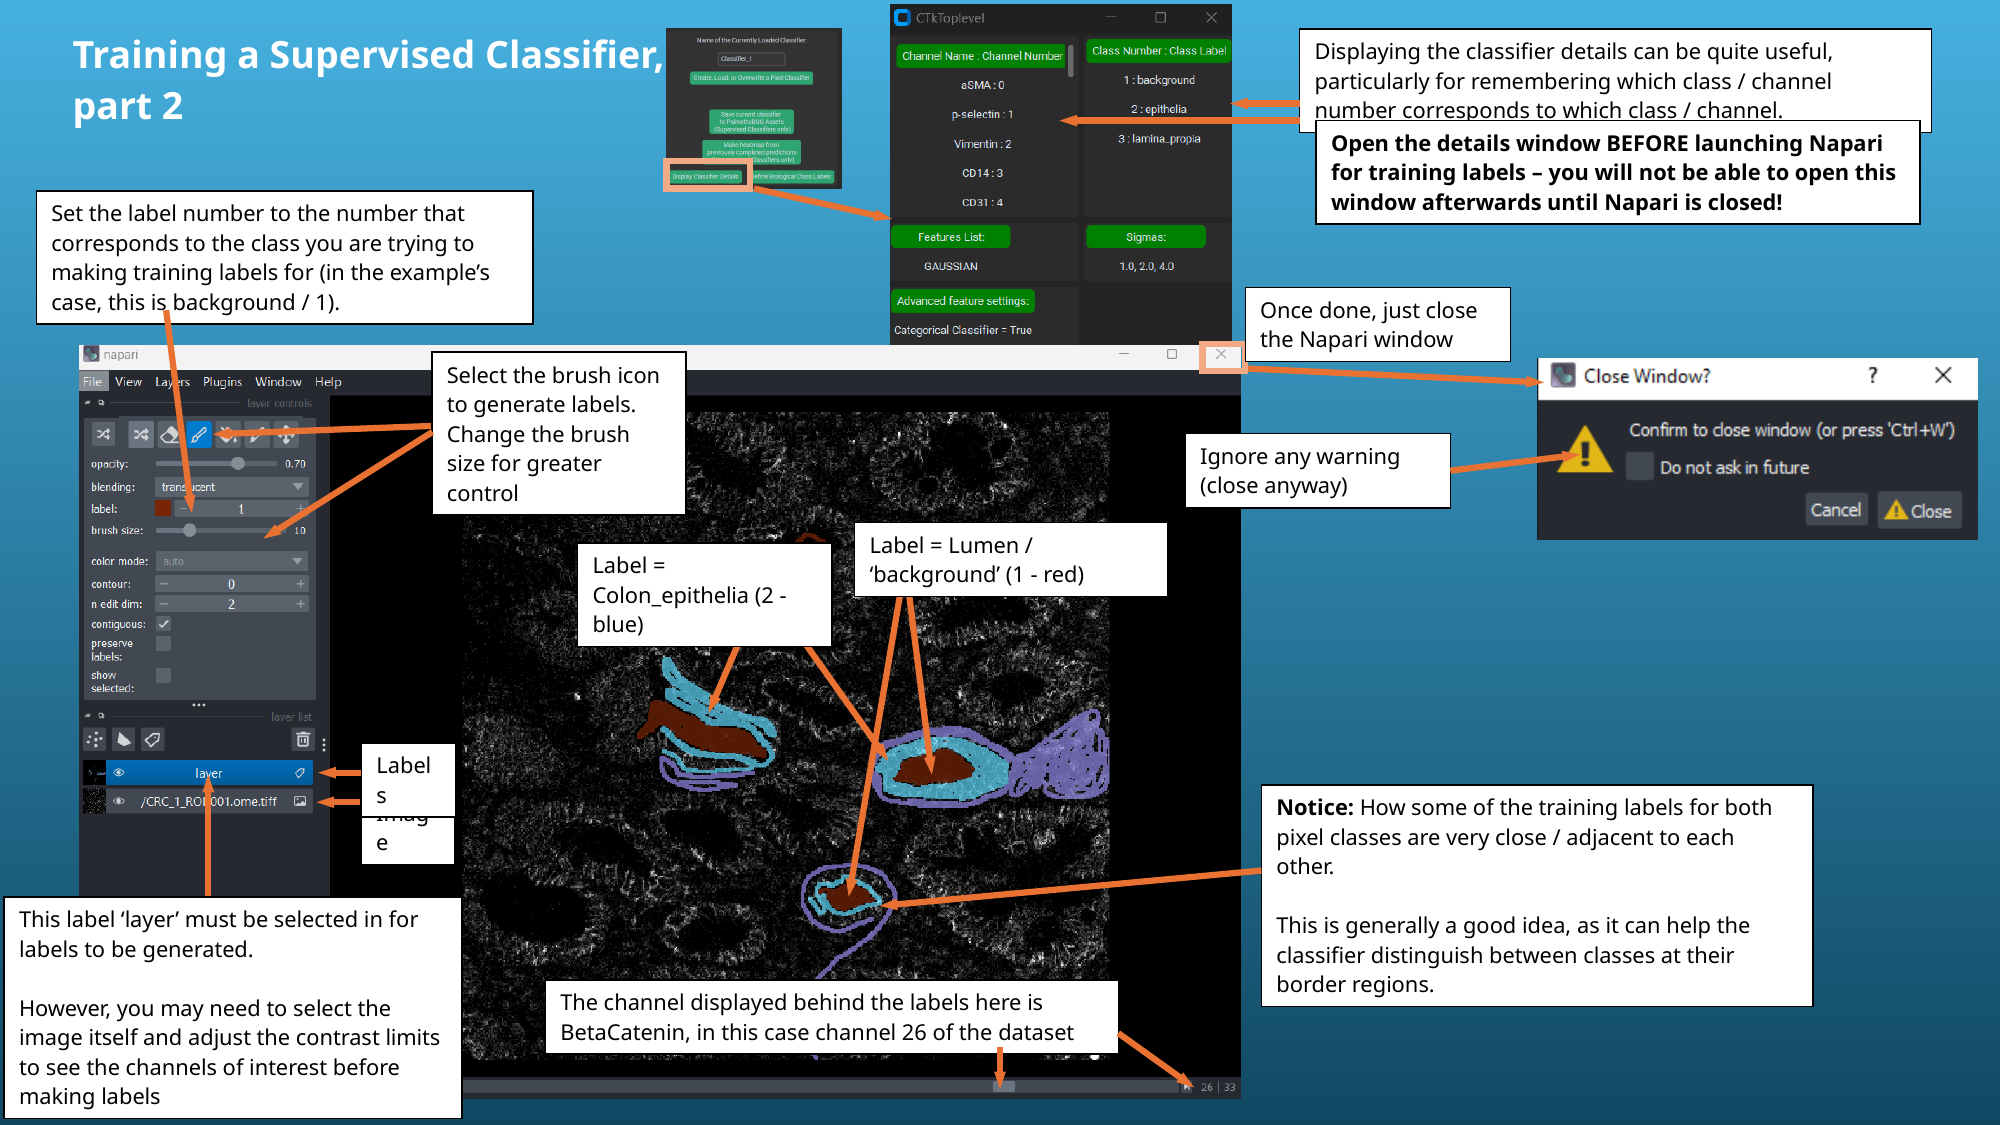

Training a Supervised Classifier,
part 2
Displaying the classifier details can be quite useful, particularly for remembering which class / channel number corresponds to which class / channel.
Open the details window BEFORE launching Napari for training labels – you will not be able to open this window afterwards until Napari is closed!
Set the label number to the number that corresponds to the class you are trying to making training labels for (in the example’s case, this is background / 1).
Once done, just close the Napari window
Select the brush icon to generate labels.
Change the brush size for greater control
Ignore any warning (close anyway)
Label = Lumen / ‘background’ (1 - red)
Label = Colon_epithelia (2 - blue)
Labels
Notice: How some of the training labels for both pixel classes are very close / adjacent to each other.
This is generally a good idea, as it can help the classifier distinguish between classes at their border regions.
Image
This label ‘layer’ must be selected in for labels to be generated.
However, you may need to select the image itself and adjust the contrast limits to see the channels of interest before making labels
The channel displayed behind the labels here is BetaCatenin, in this case channel 26 of the dataset